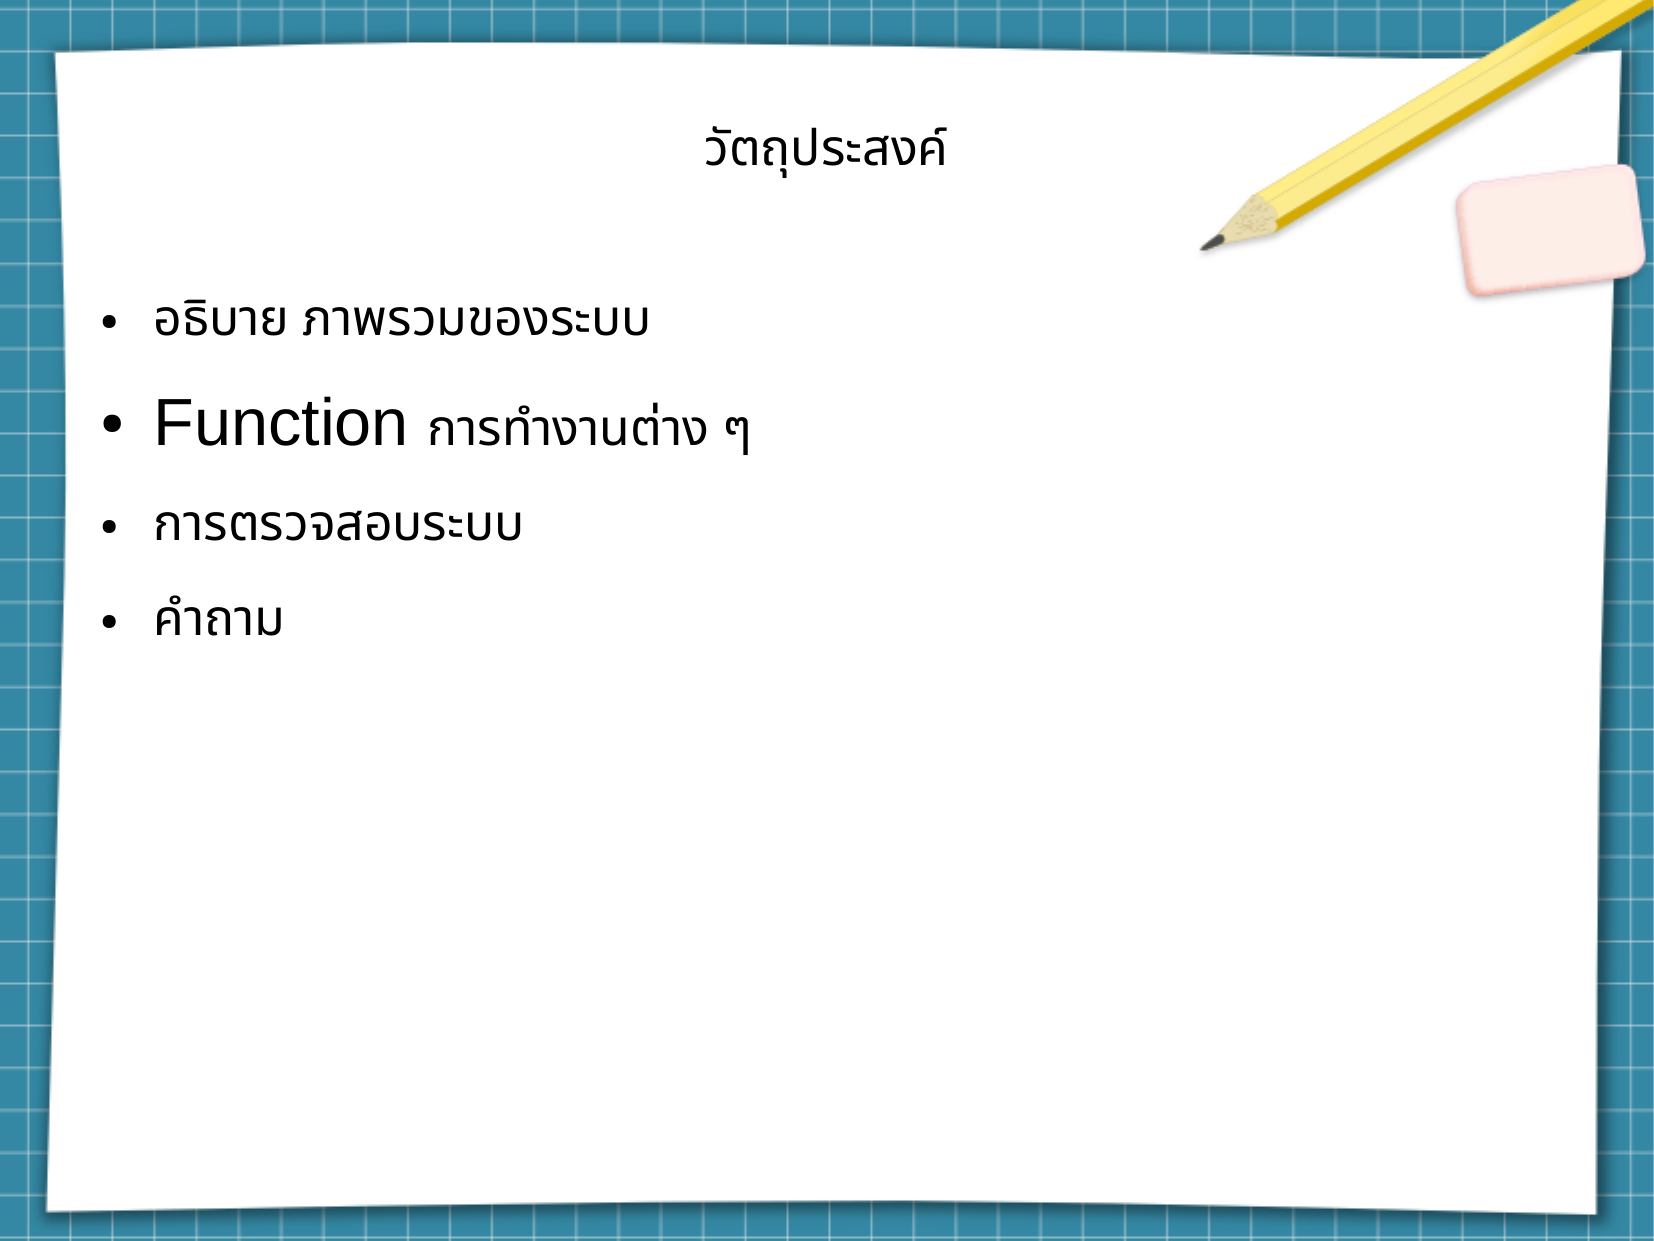

# วัตถุประสงค์
อธิบาย ภาพรวมของระบบ
Function การทำงานต่าง ๆ
การตรวจสอบระบบ
คำถาม